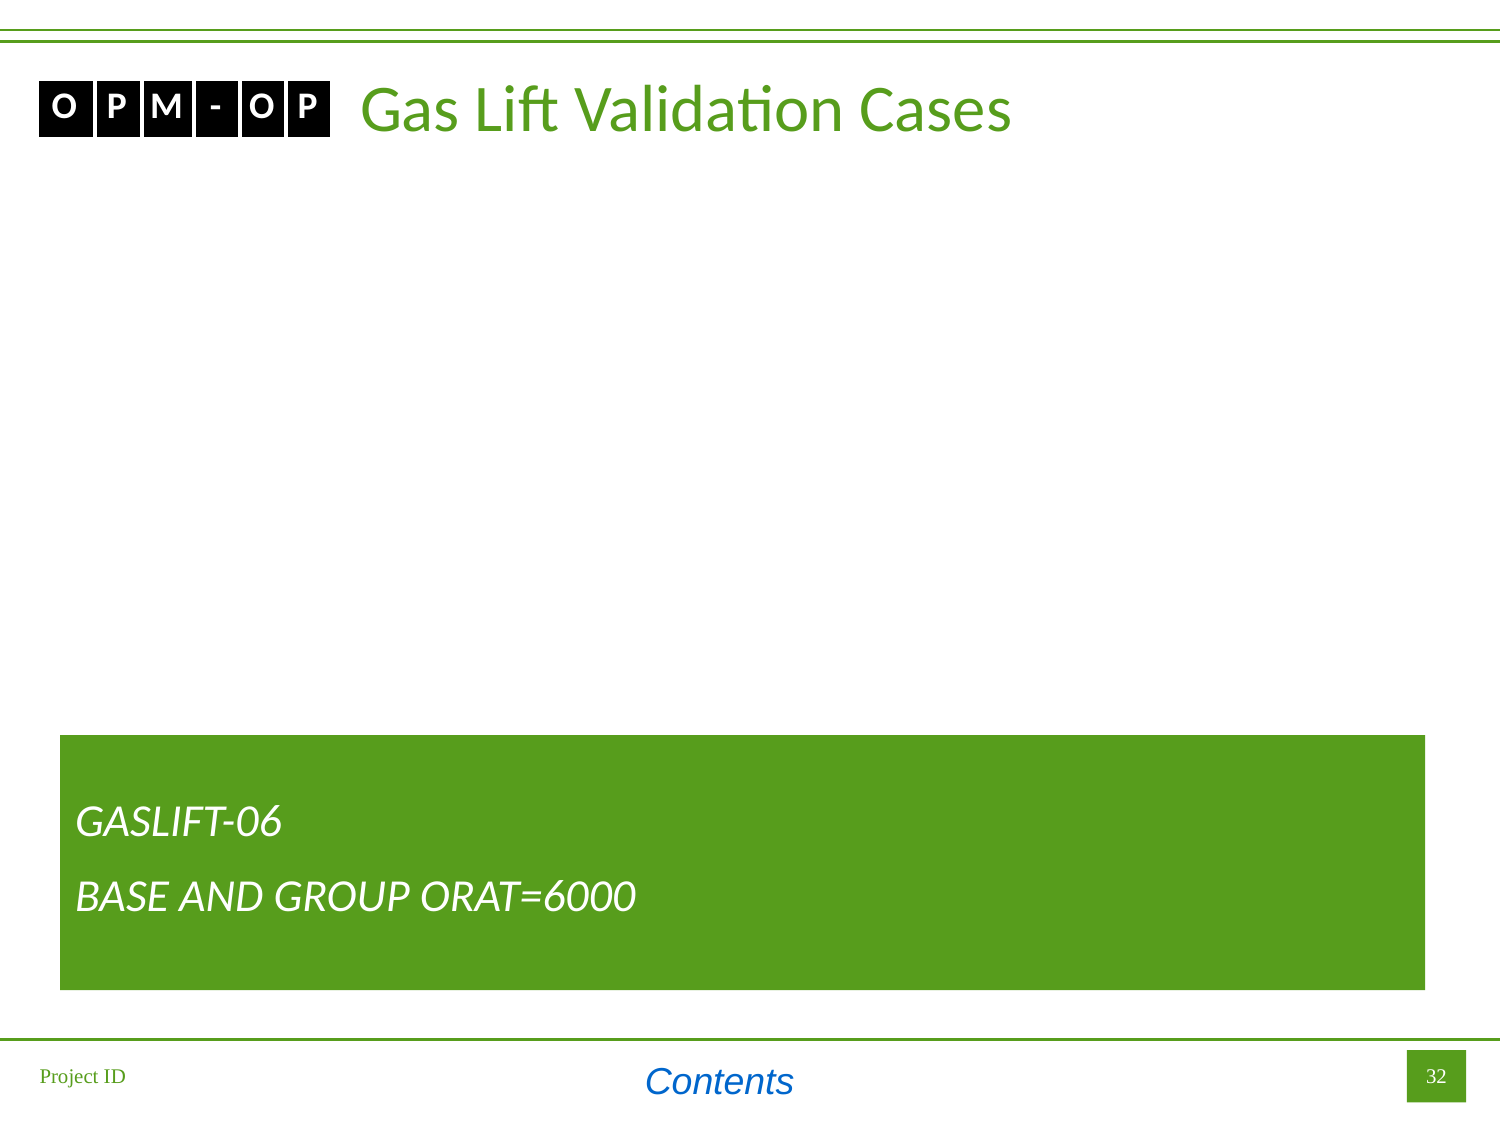

# Gas Lift Validation Cases
GASLIFT-06
Base and group ORAT=6000
Project ID
32